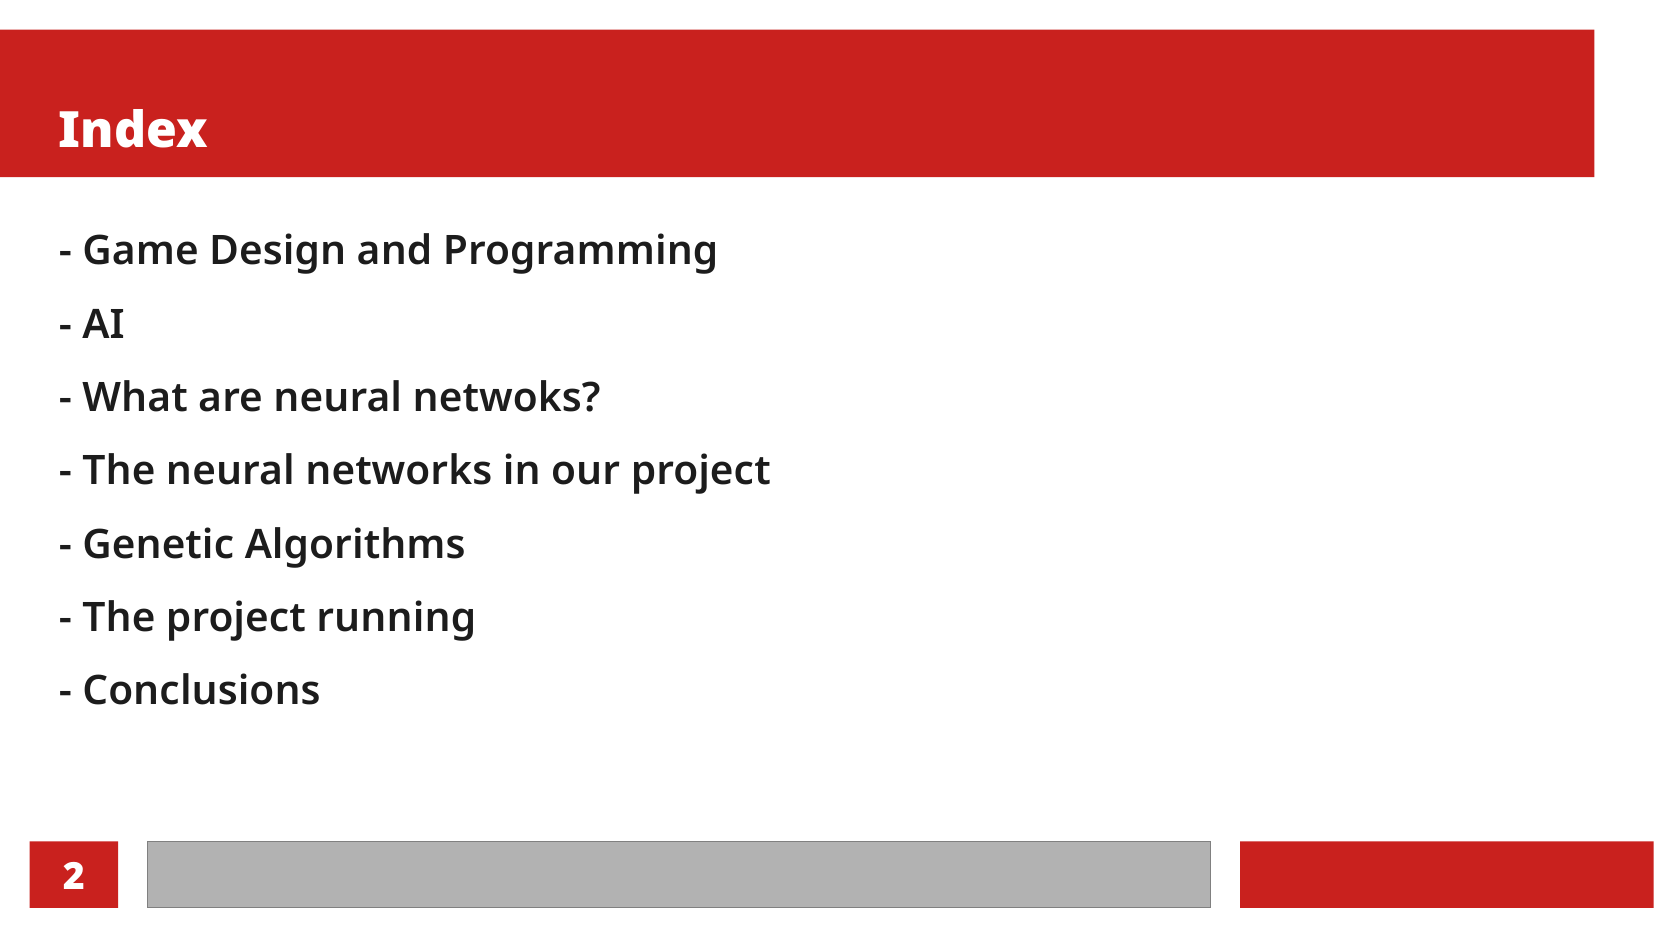

# Index
- Game Design and Programming
- AI
- What are neural netwoks?
- The neural networks in our project
- Genetic Algorithms
- The project running
- Conclusions
2